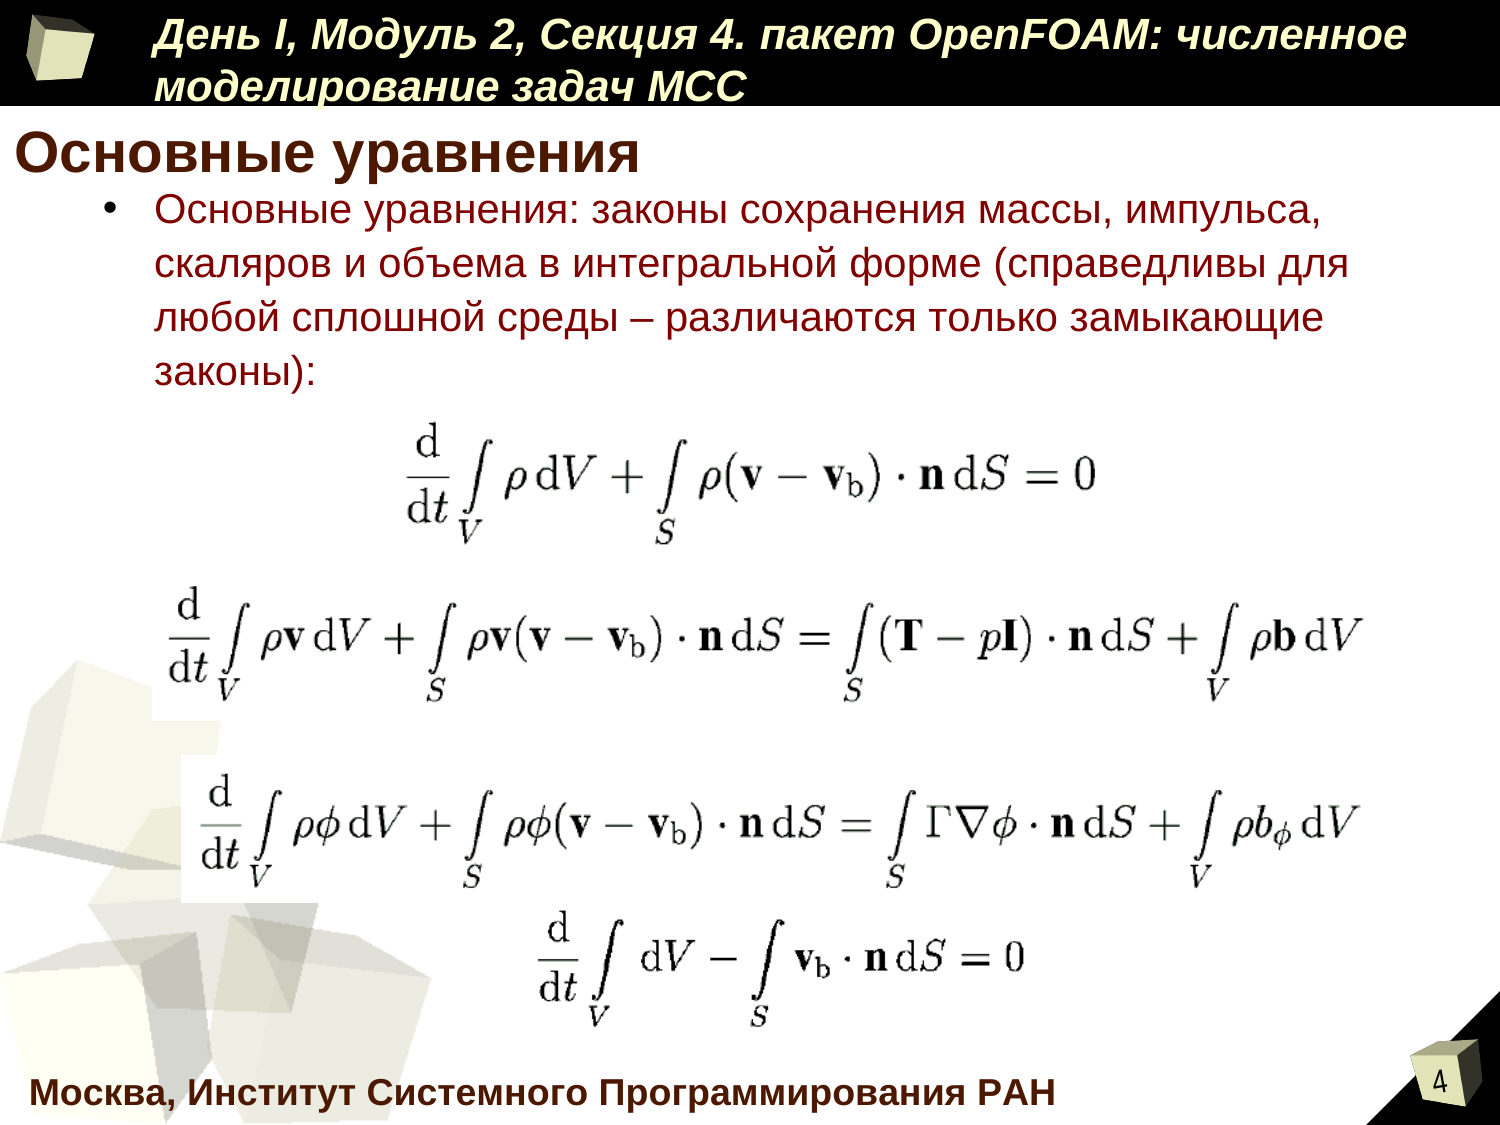

Основные уравнения
# Основные уравнения: законы сохранения массы, импульса, скаляров и объема в интегральной форме (справедливы для любой сплошной среды – различаются только замыкающие законы):